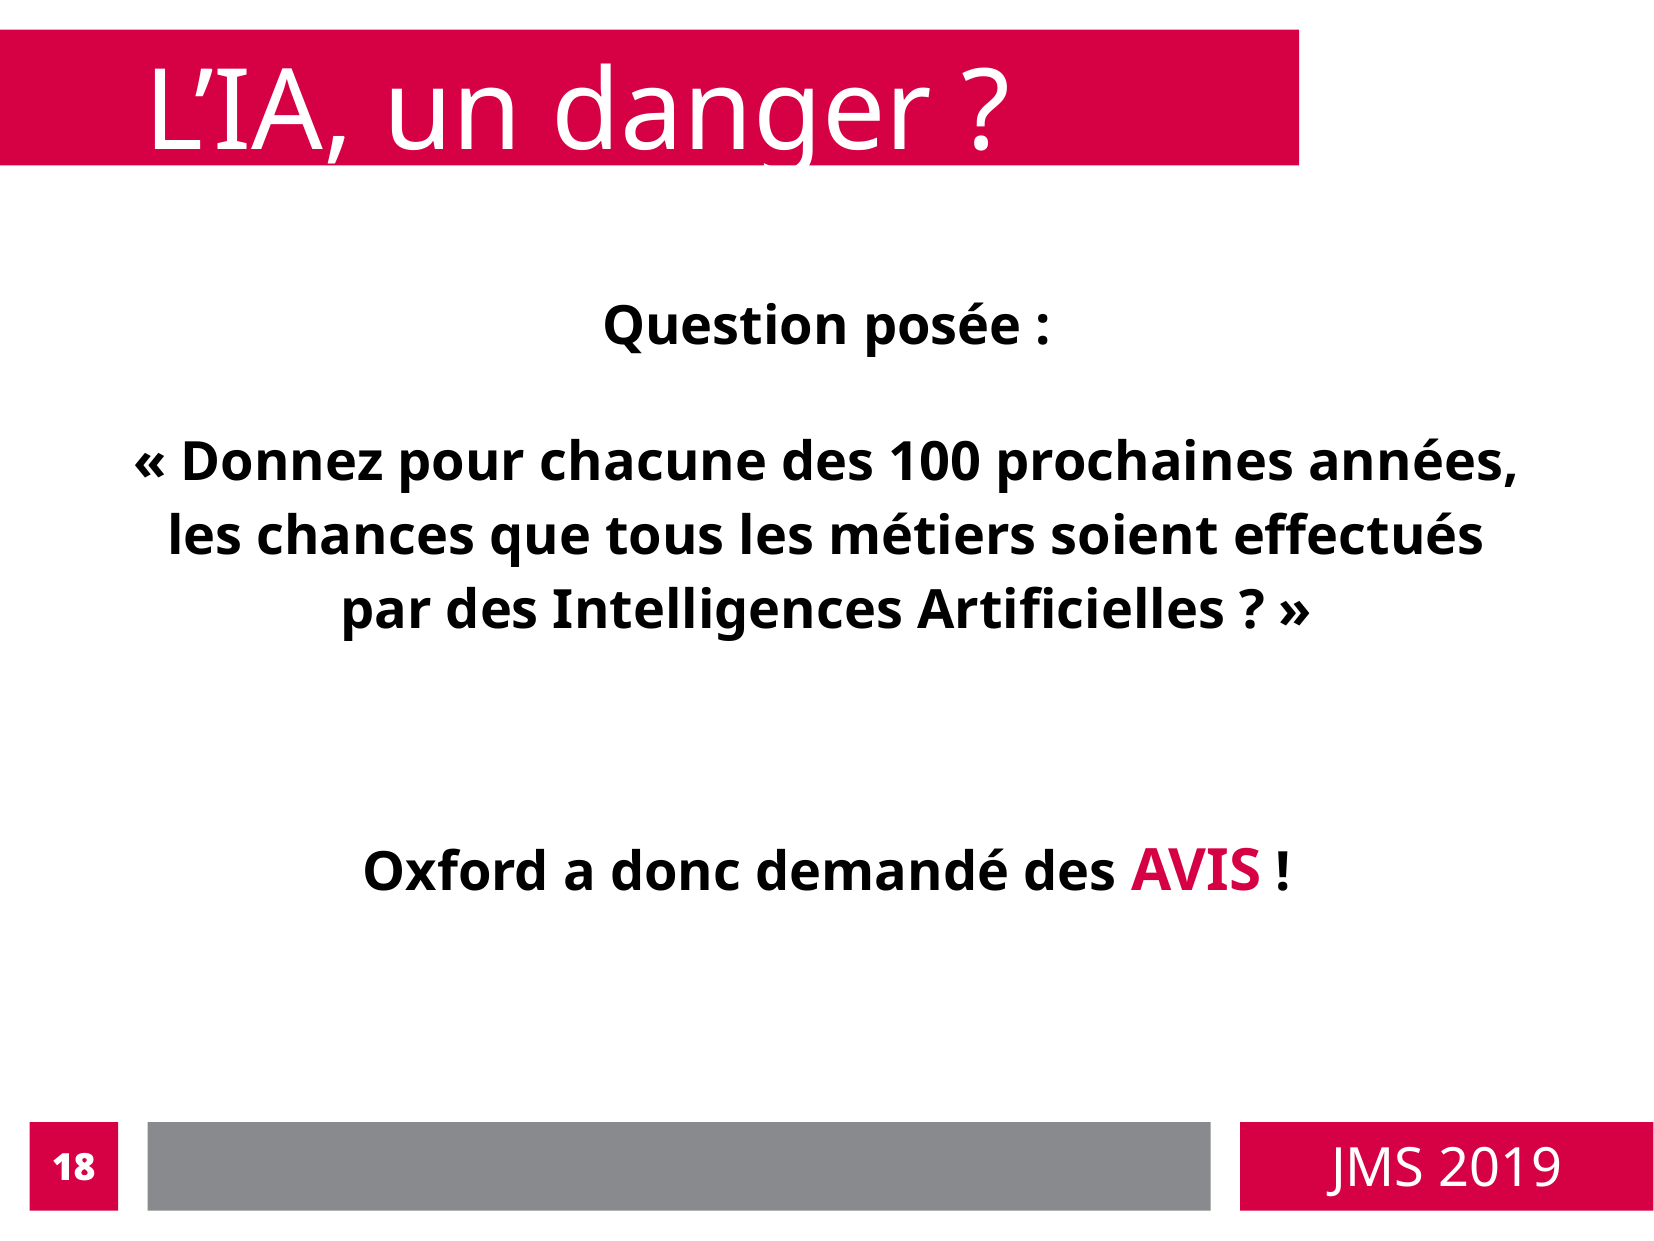

# L’IA, un danger ?
Question posée :
« Donnez pour chacune des 100 prochaines années, les chances que tous les métiers soient effectués par des Intelligences Artificielles ? »
Oxford a donc demandé des AVIS !
18